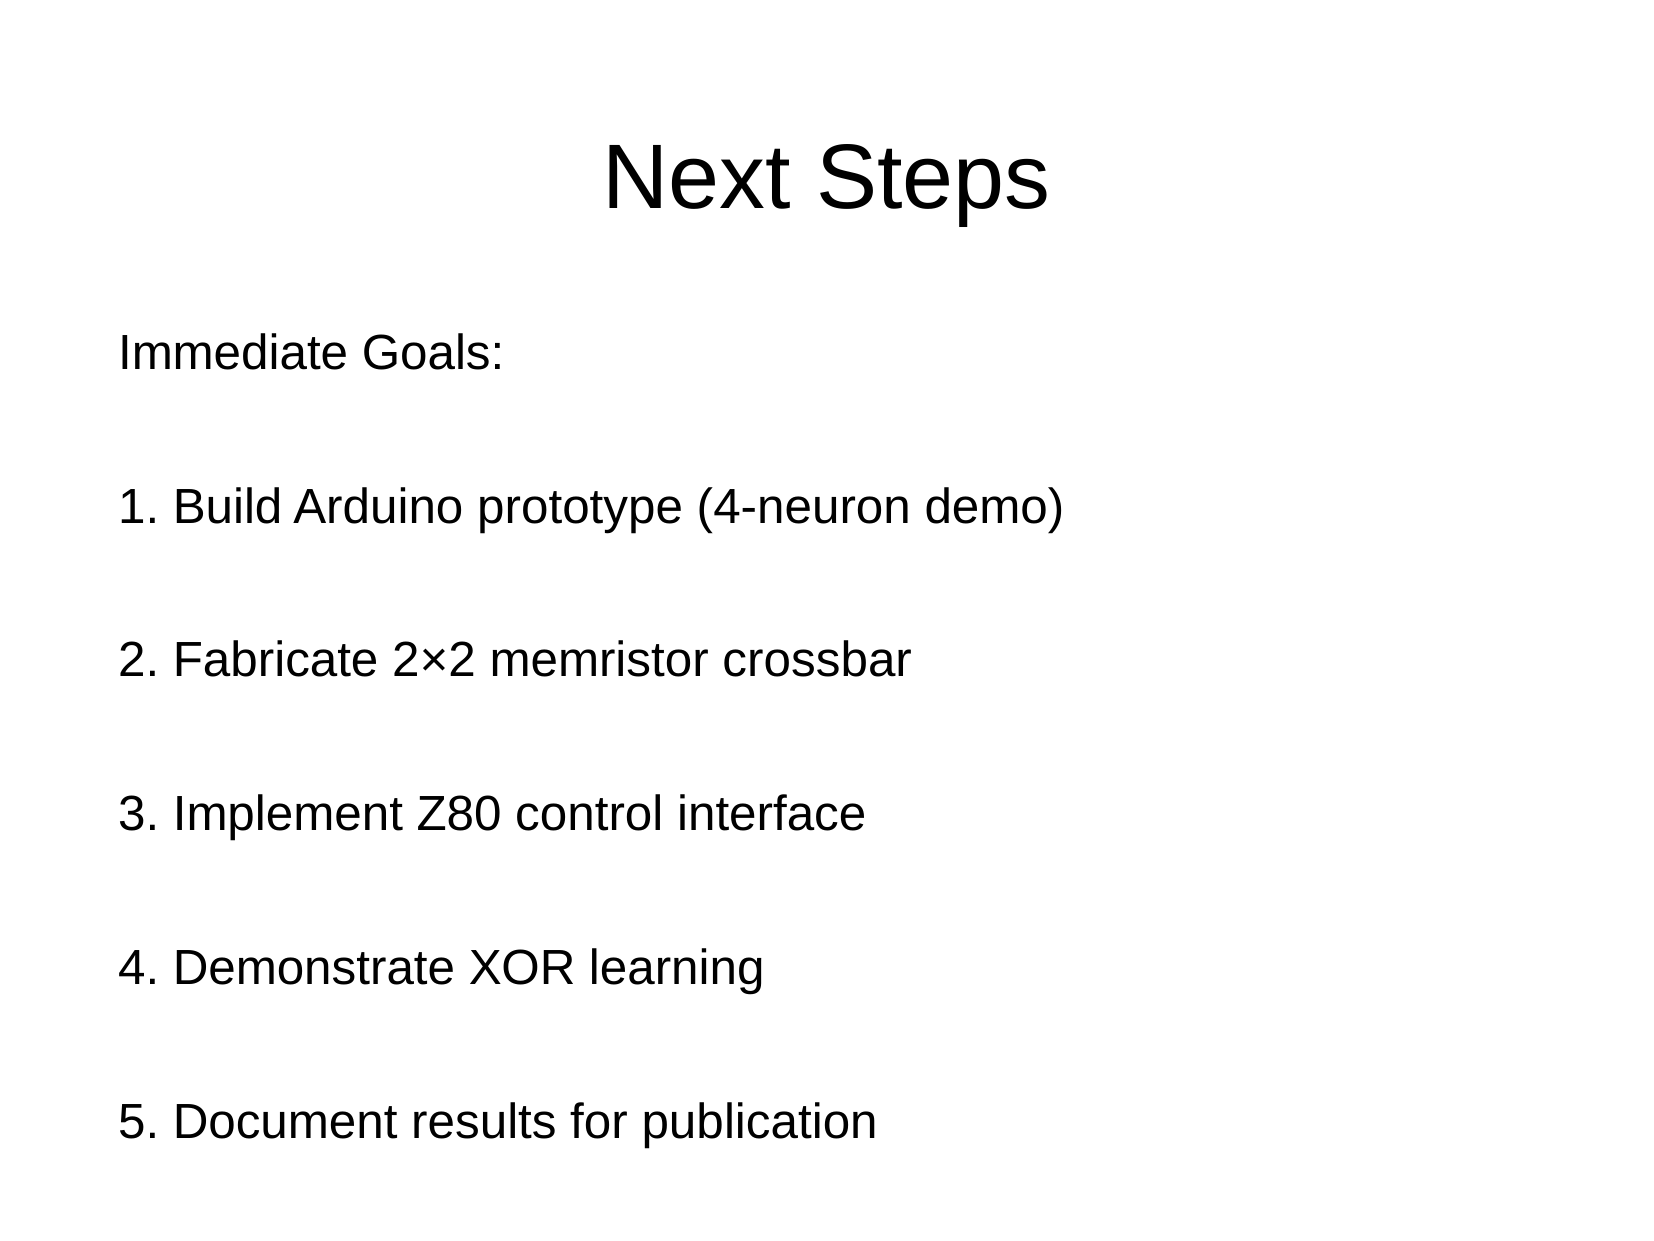

# Next Steps
Immediate Goals:
1. Build Arduino prototype (4-neuron demo)
2. Fabricate 2×2 memristor crossbar
3. Implement Z80 control interface
4. Demonstrate XOR learning
5. Document results for publication